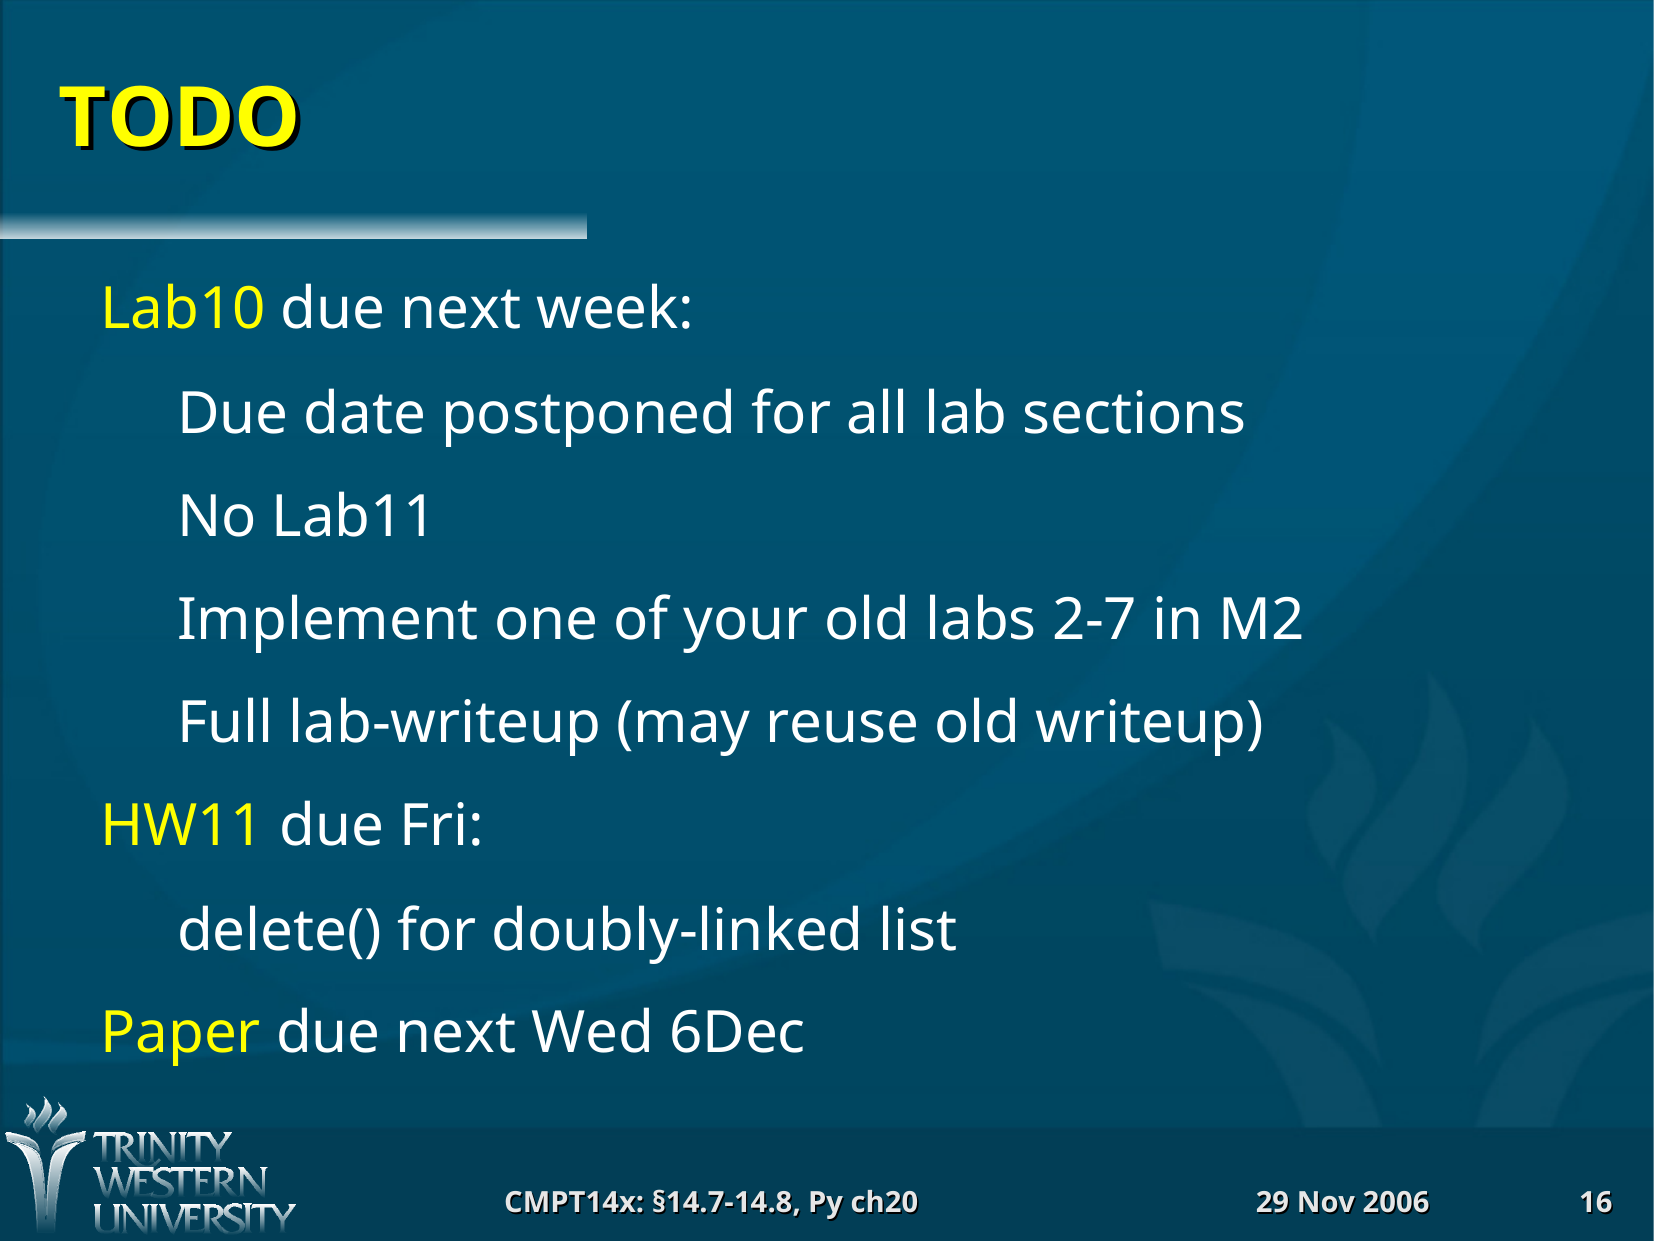

# TODO
Lab10 due next week:
Due date postponed for all lab sections
No Lab11
Implement one of your old labs 2-7 in M2
Full lab-writeup (may reuse old writeup)
HW11 due Fri:
delete() for doubly-linked list
Paper due next Wed 6Dec
CMPT14x: §14.7-14.8, Py ch20
29 Nov 2006
16